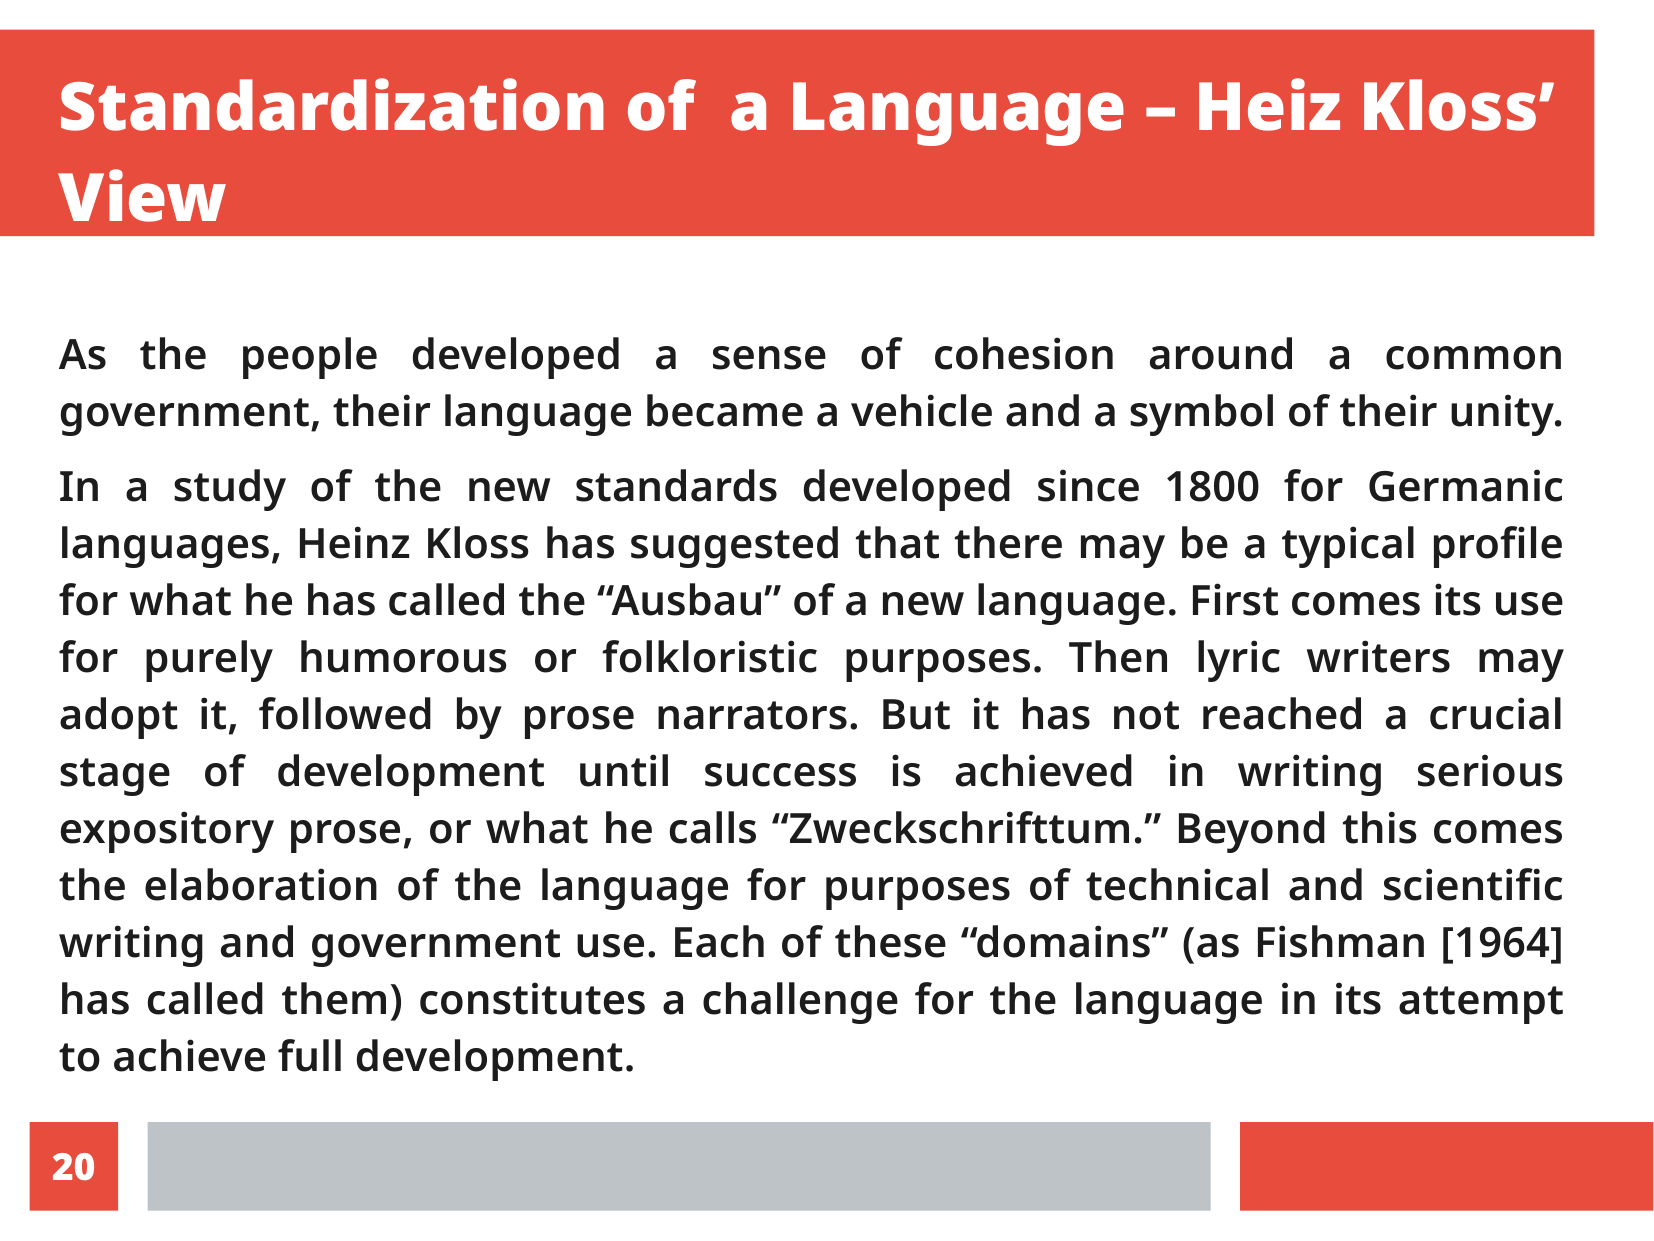

# Standardization of a Language – Heiz Kloss’ View
As the people developed a sense of cohesion around a common government, their language became a vehicle and a symbol of their unity.
In a study of the new standards developed since 1800 for Germanic languages, Heinz Kloss has suggested that there may be a typical profile for what he has called the “Ausbau” of a new language. First comes its use for purely humorous or folkloristic purposes. Then lyric writers may adopt it, followed by prose narrators. But it has not reached a crucial stage of development until success is achieved in writing serious expository prose, or what he calls “Zweckschrifttum.” Beyond this comes the elaboration of the language for purposes of technical and scientific writing and government use. Each of these “domains” (as Fishman [1964] has called them) constitutes a challenge for the language in its attempt to achieve full development.
20